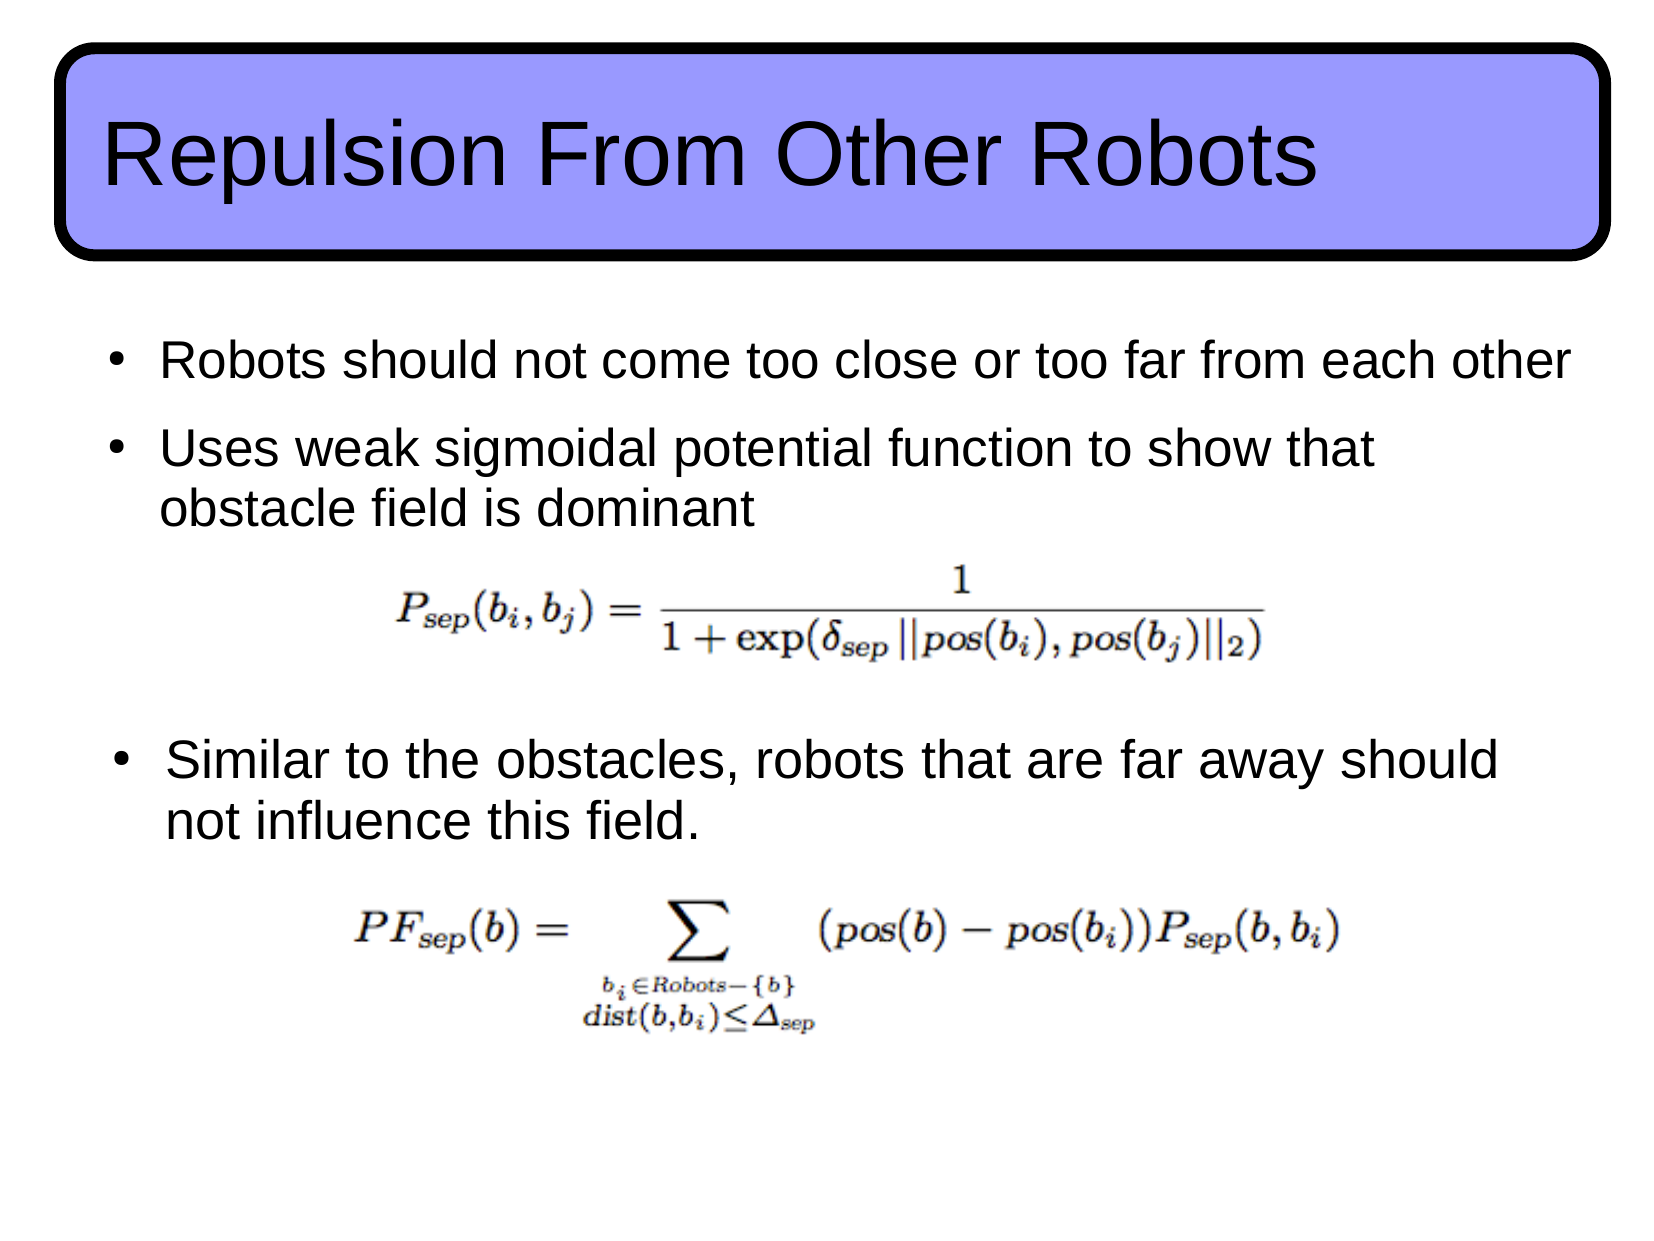

Swarm Motion
Repulsion From Other Robots
# Robots should not come too close or too far from each other
Uses weak sigmoidal potential function to show that obstacle field is dominant
Similar to the obstacles, robots that are far away should not influence this field.